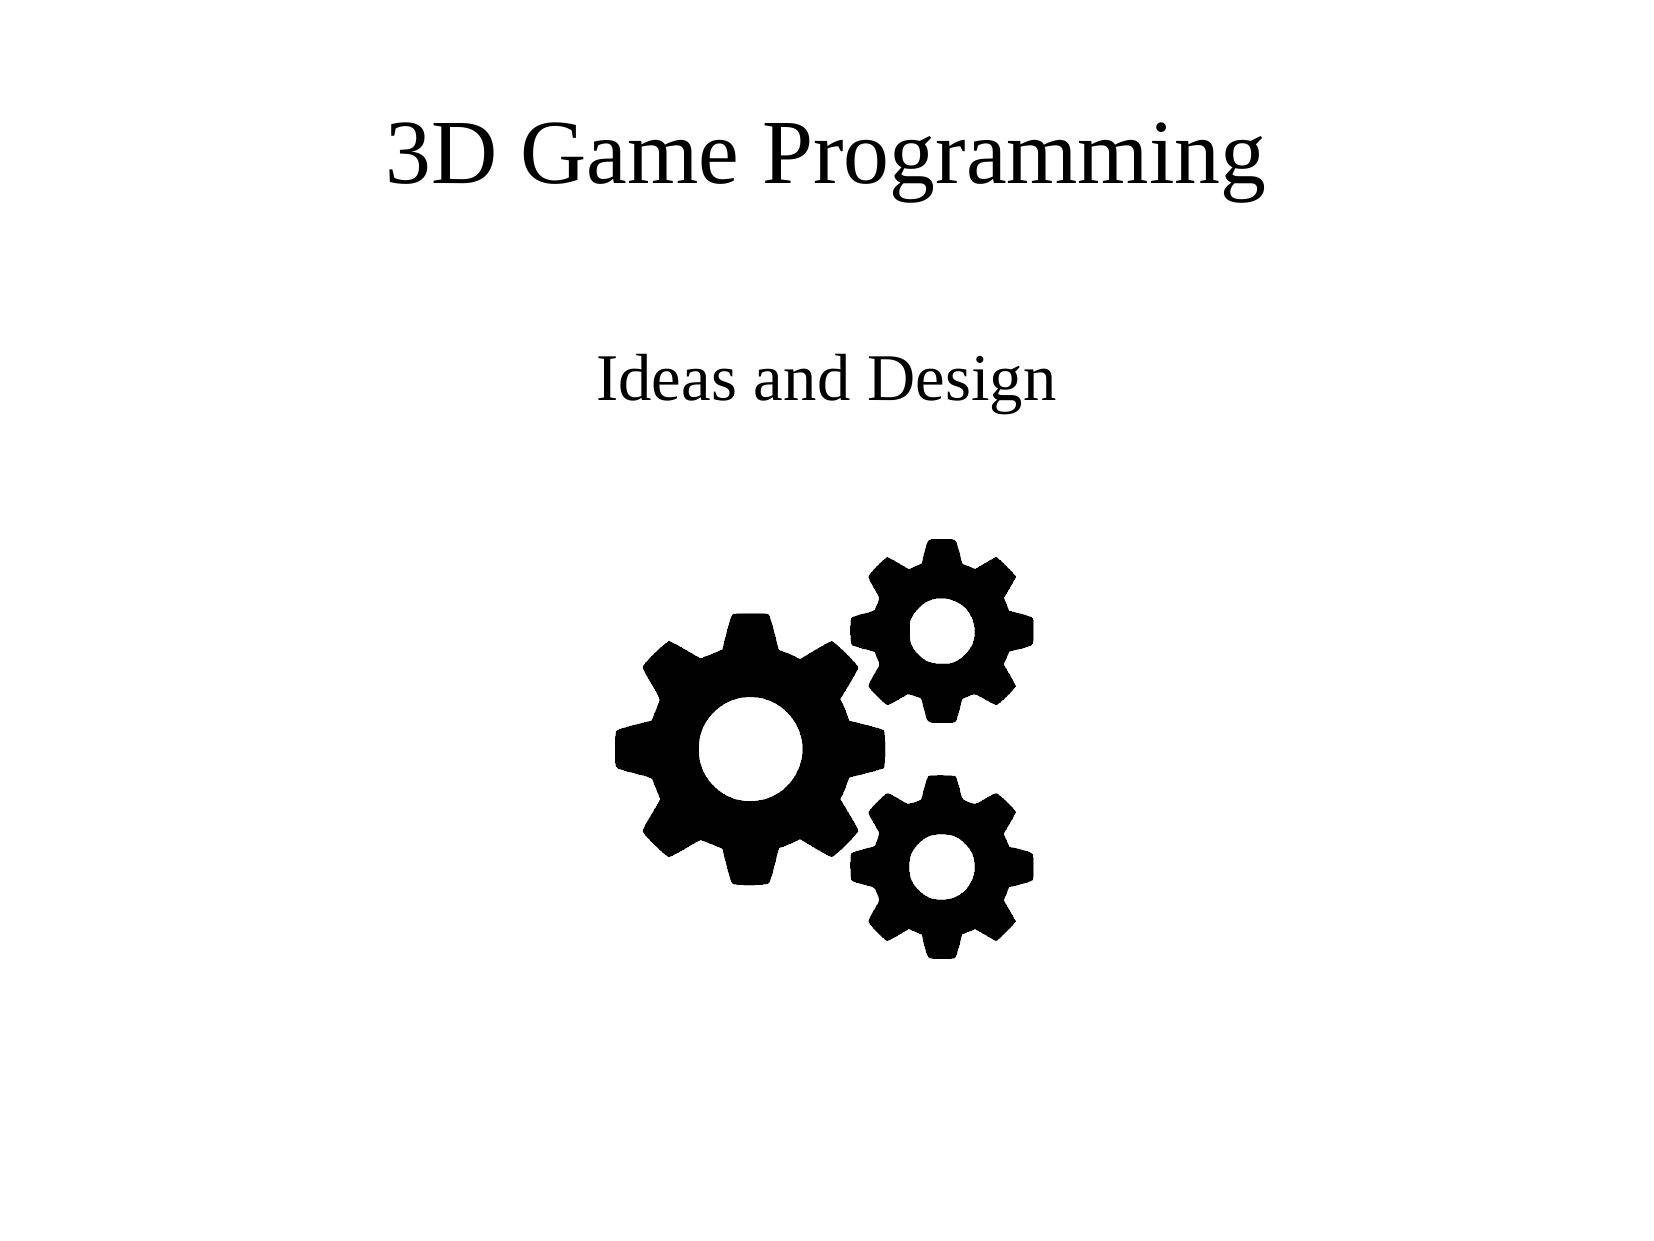

Ideas and Design
# 3D Game Programming